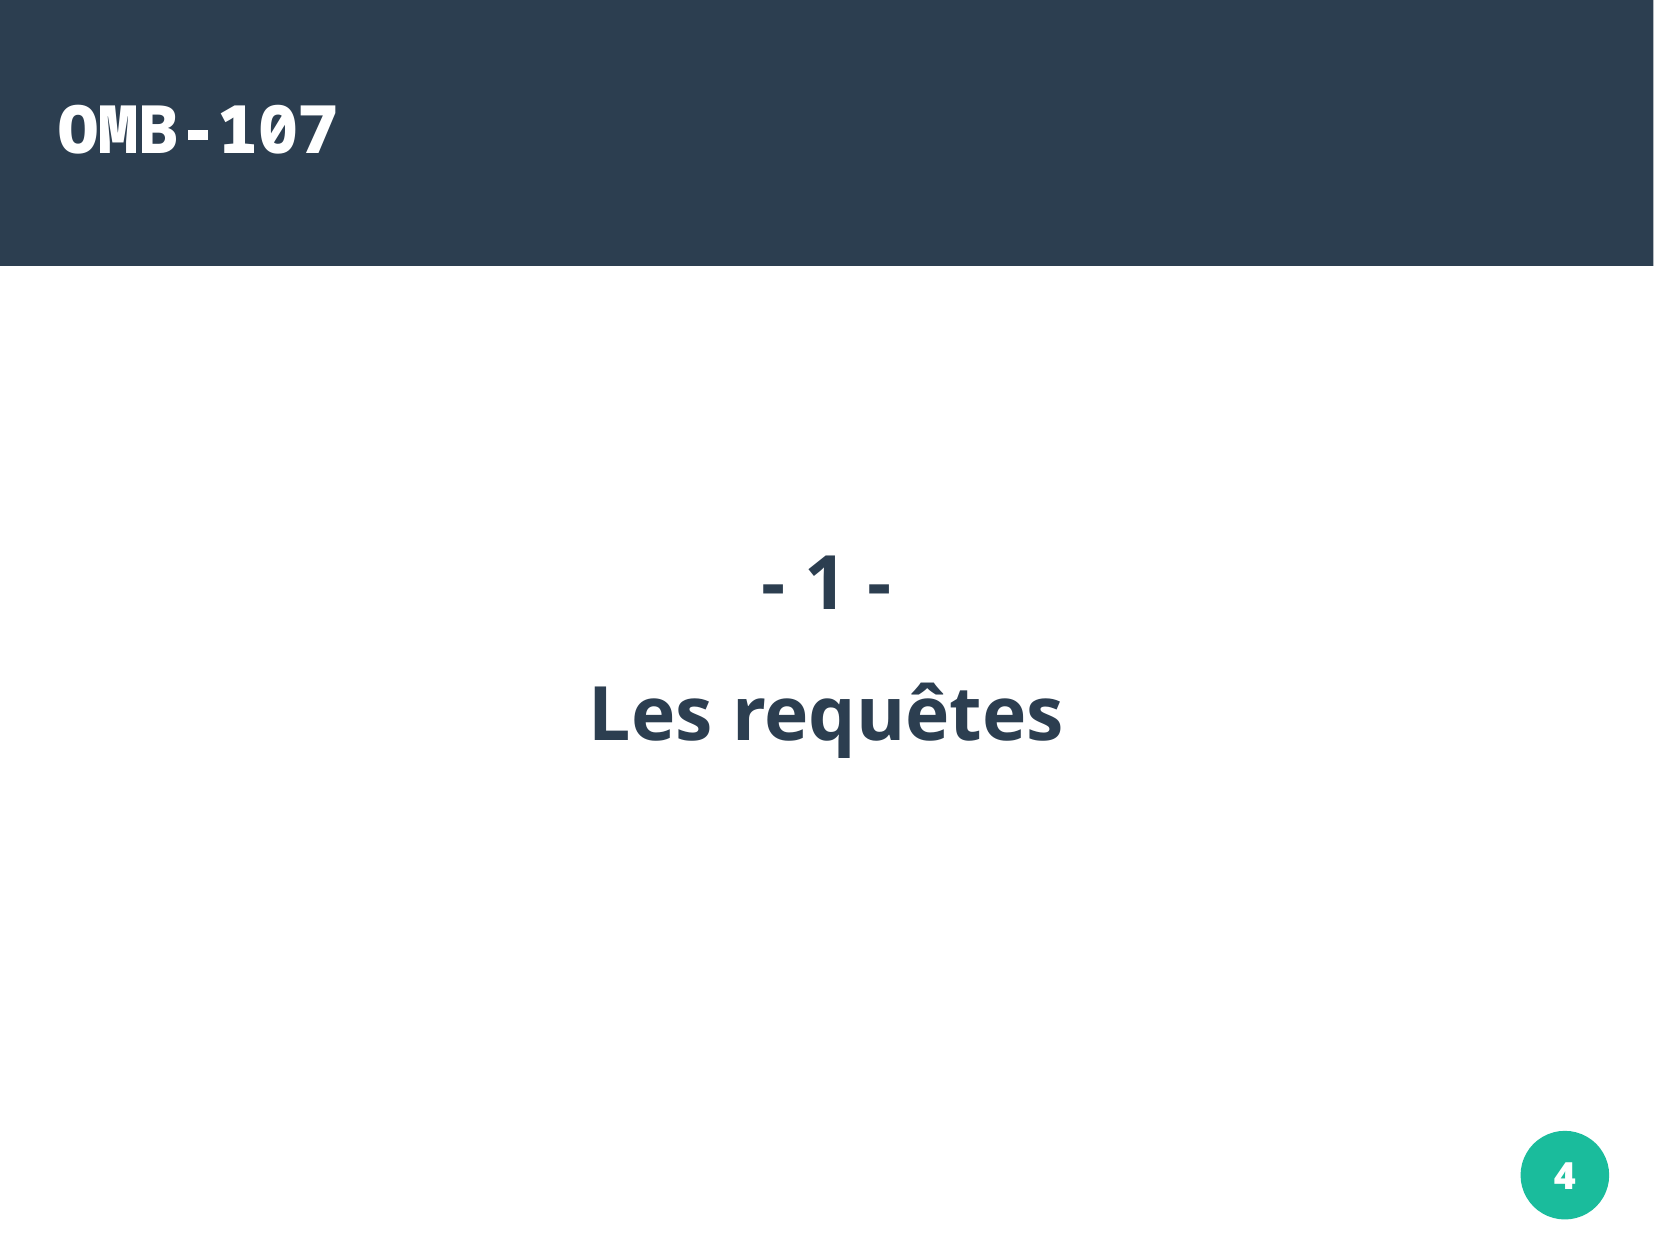

# OMB-107
- 1 -
Les requêtes
4